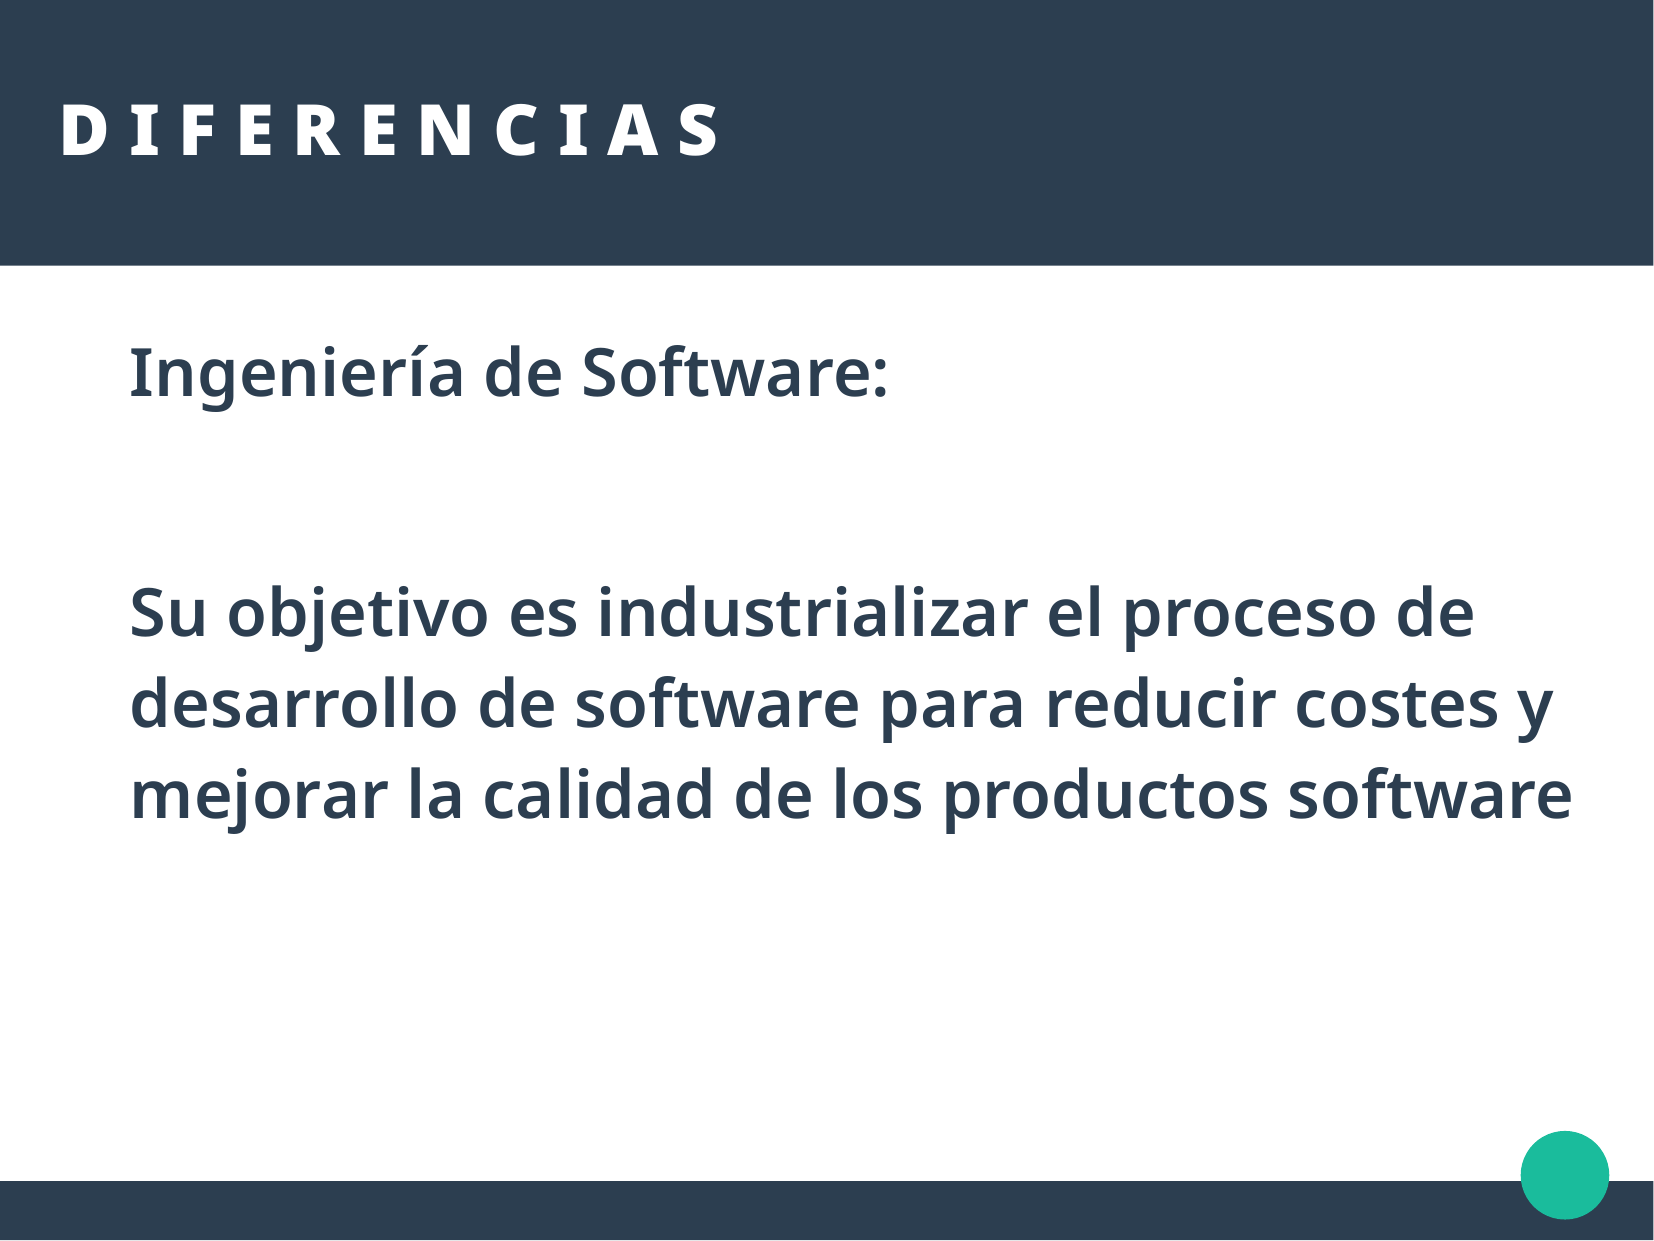

# D I F E R E N C I A S
Ingeniería de Software:
Su objetivo es industrializar el proceso de desarrollo de software para reducir costes y mejorar la calidad de los productos software